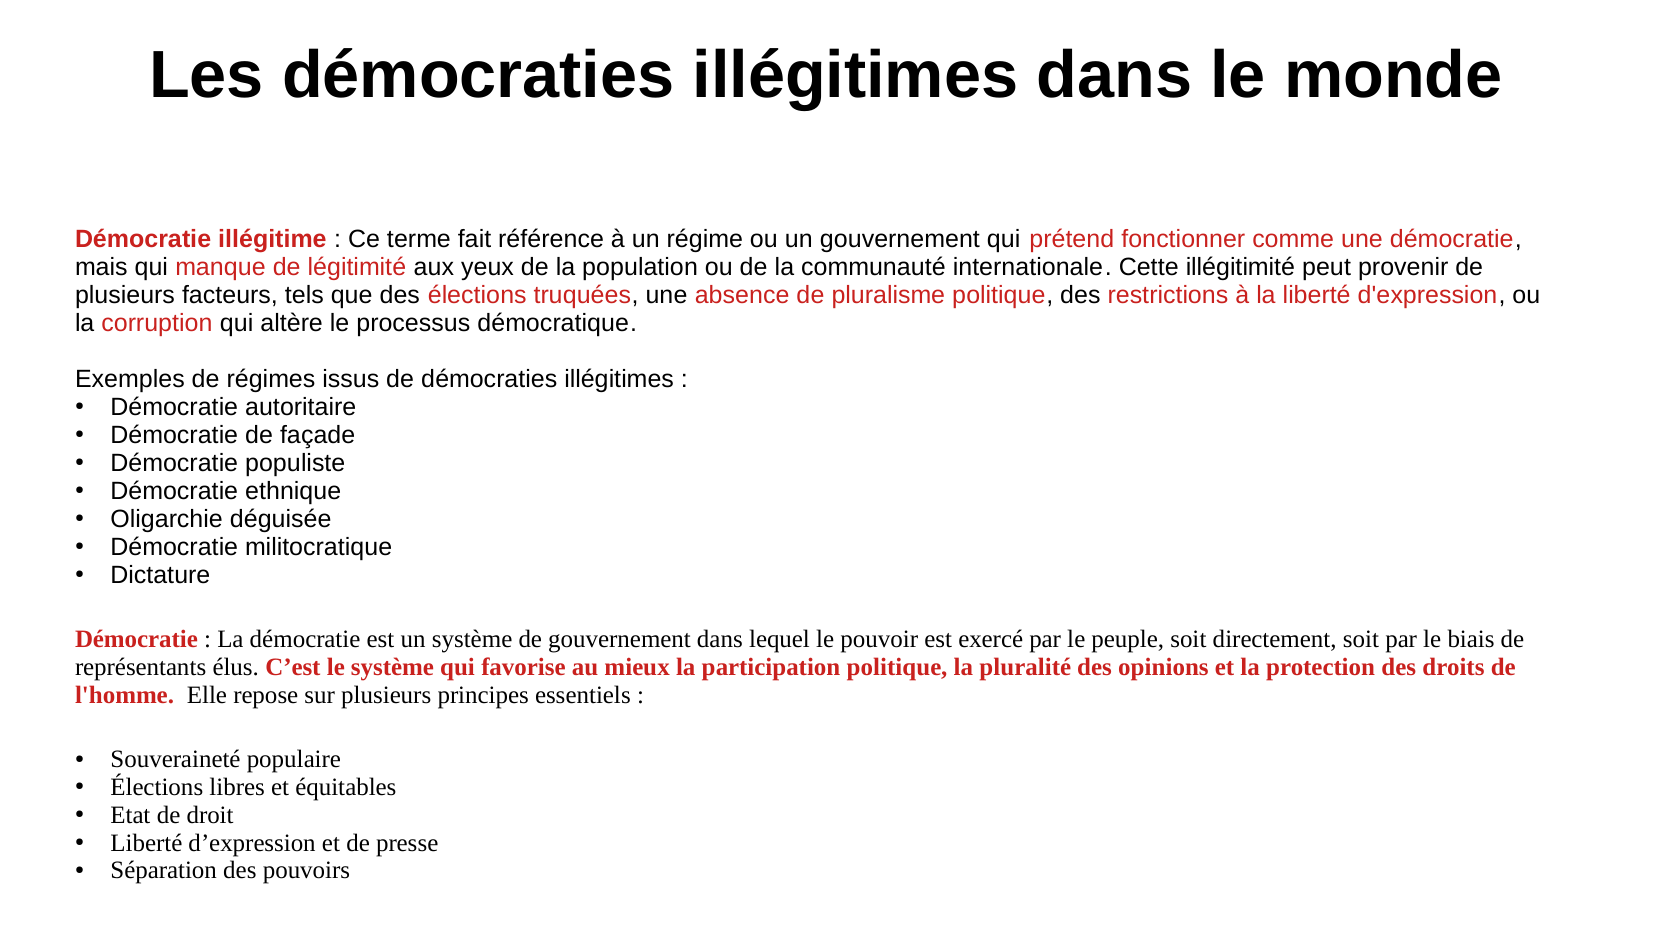

# Les démocraties illégitimes dans le monde
Démocratie illégitime : Ce terme fait référence à un régime ou un gouvernement qui prétend fonctionner comme une démocratie, mais qui manque de légitimité aux yeux de la population ou de la communauté internationale. Cette illégitimité peut provenir de plusieurs facteurs, tels que des élections truquées, une absence de pluralisme politique, des restrictions à la liberté d'expression, ou la corruption qui altère le processus démocratique.
Exemples de régimes issus de démocraties illégitimes :
Démocratie autoritaire
Démocratie de façade
Démocratie populiste
Démocratie ethnique
Oligarchie déguisée
Démocratie militocratique
Dictature
Démocratie : La démocratie est un système de gouvernement dans lequel le pouvoir est exercé par le peuple, soit directement, soit par le biais de représentants élus. C’est le système qui favorise au mieux la participation politique, la pluralité des opinions et la protection des droits de l'homme. Elle repose sur plusieurs principes essentiels :
Souveraineté populaire
Élections libres et équitables
Etat de droit
Liberté d’expression et de presse
Séparation des pouvoirs